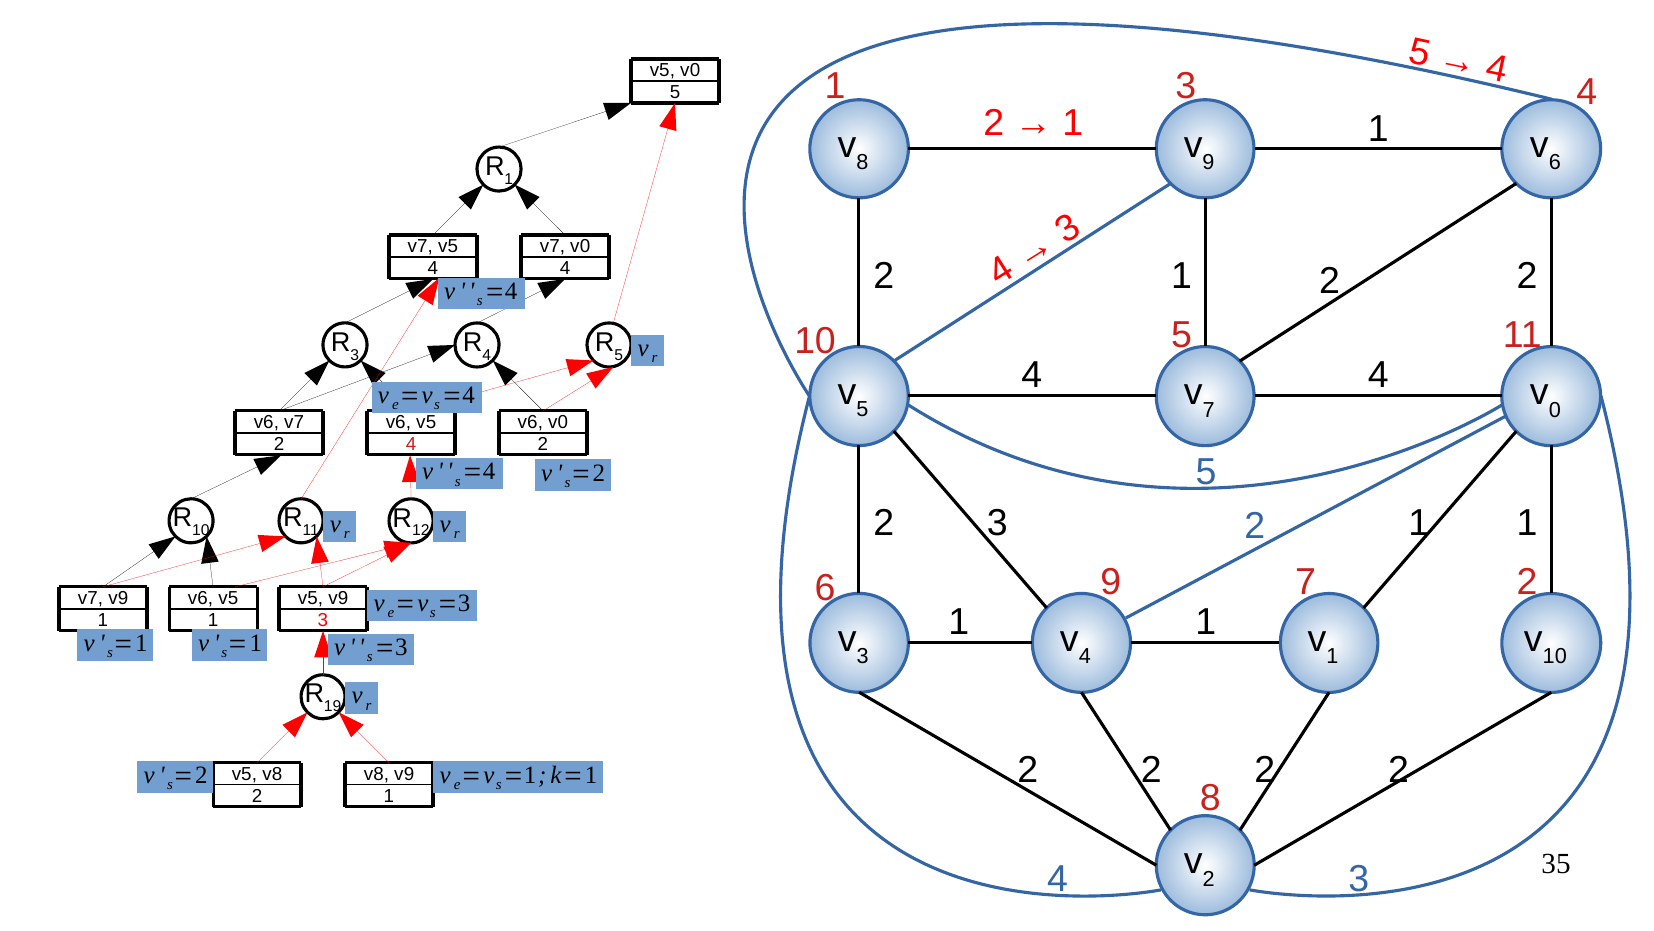

5 → 4
1
3
v5, v0
4
5
2 → 1
v8
v9
1
v6
R1
4 → 3
v7, v5
v7, v0
2
1
2
2
4
4
5
11
10
R3
R4
R5
4
4
v5
v7
v0
v6, v7
v6, v5
v6, v0
2
4
2
5
2
3
1
1
2
R10
R11
R12
9
7
2
6
v7, v9
1
v6, v5
1
v5, v9
1
1
v3
v4
v1
v10
3
R19
2
2
2
2
v5, v8
v8, v9
8
2
1
v2
35
4
3